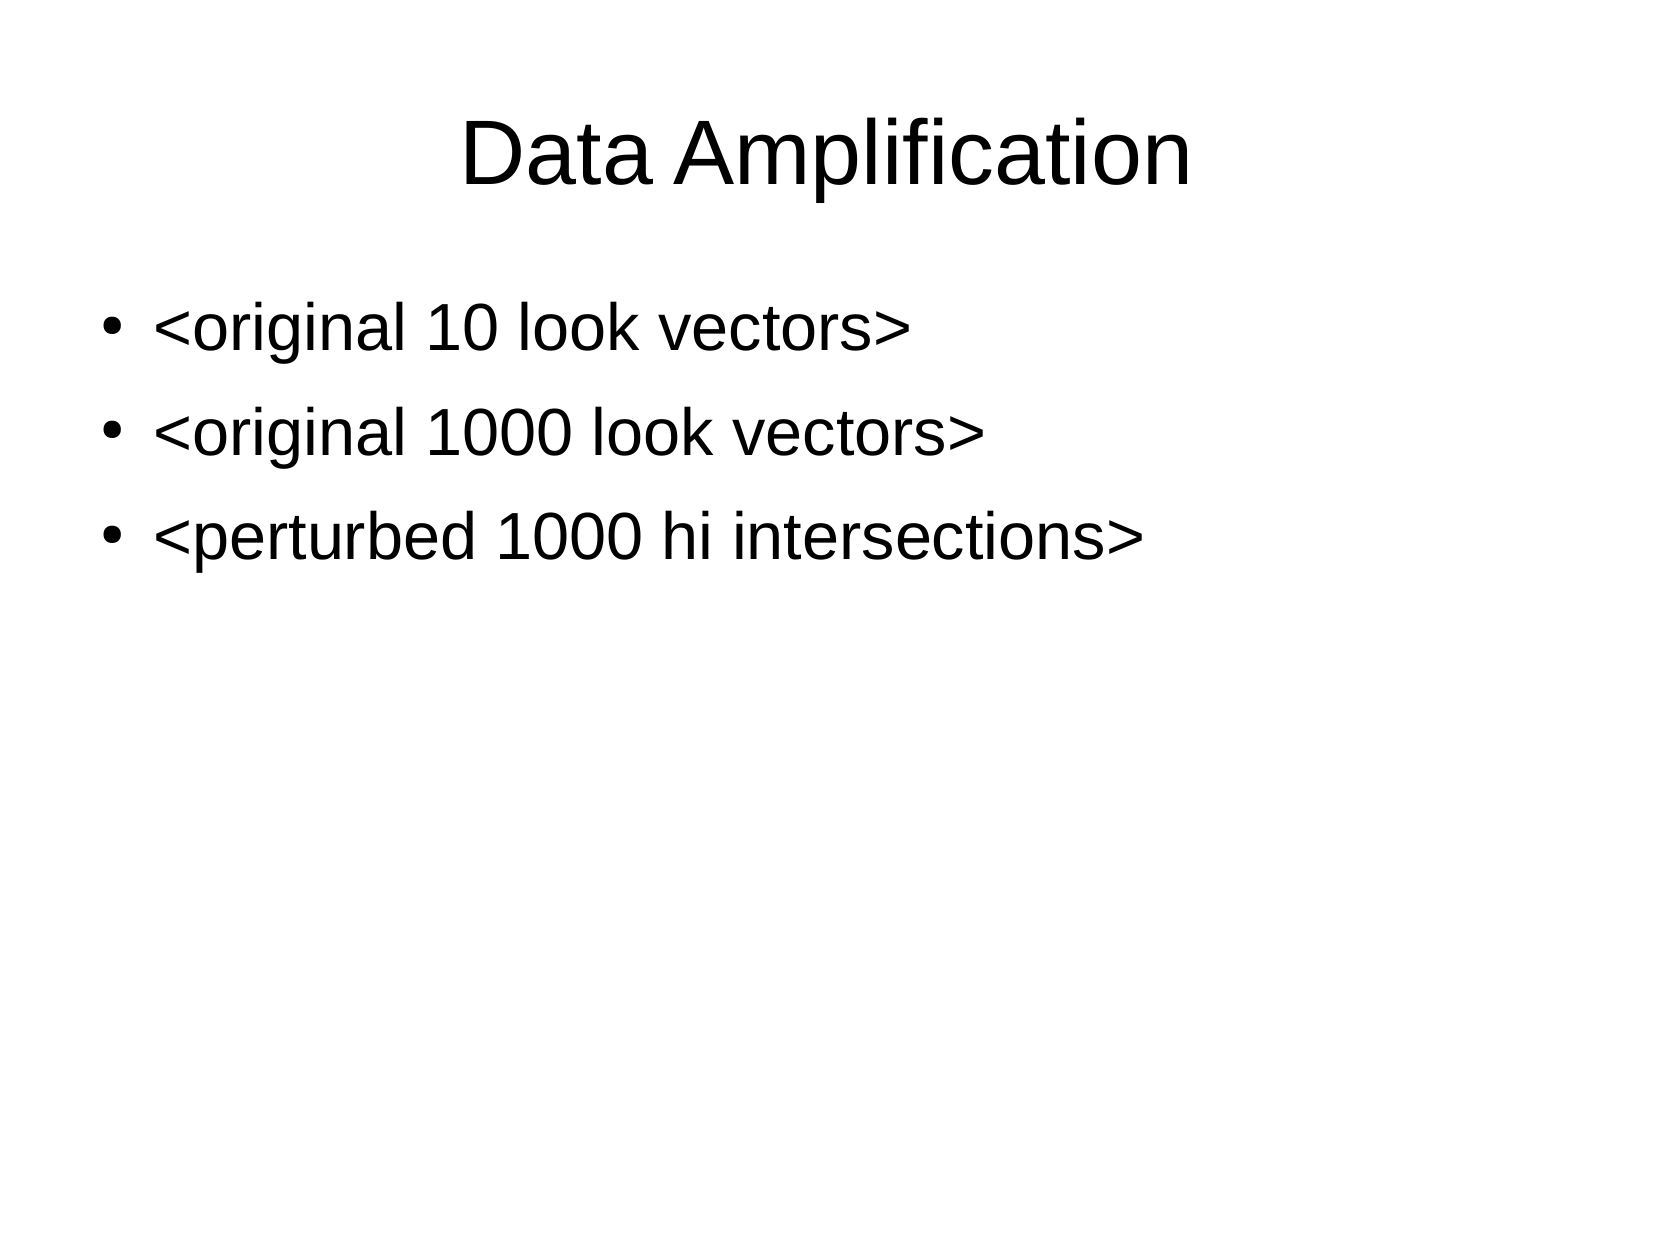

# Data Amplification
<original 10 look vectors>
<original 1000 look vectors>
<perturbed 1000 hi intersections>